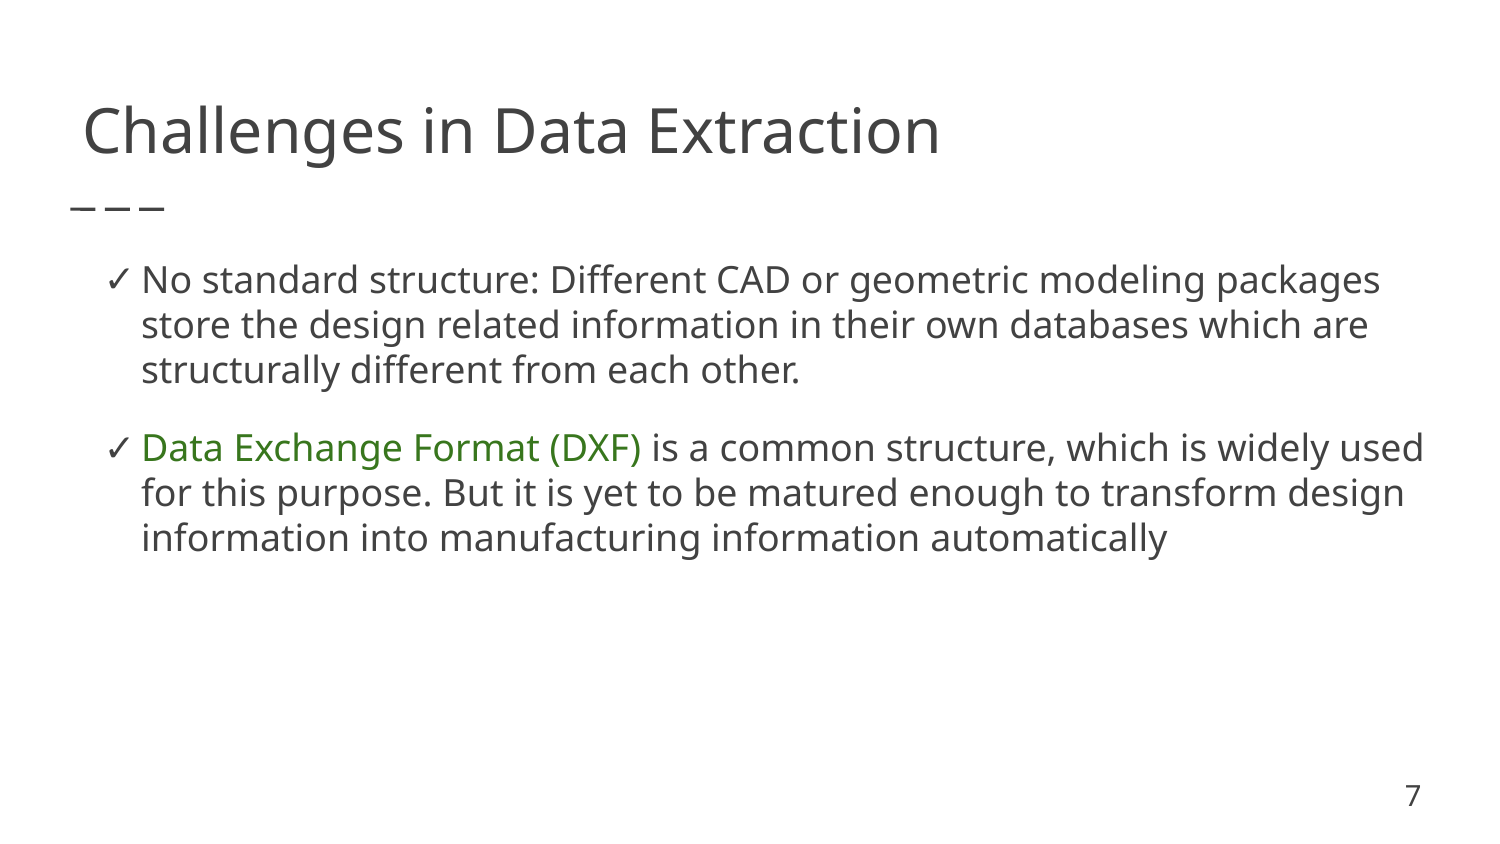

# Challenges in Data Extraction
No standard structure: Different CAD or geometric modeling packages store the design related information in their own databases which are structurally different from each other.
Data Exchange Format (DXF) is a common structure, which is widely used for this purpose. But it is yet to be matured enough to transform design information into manufacturing information automatically